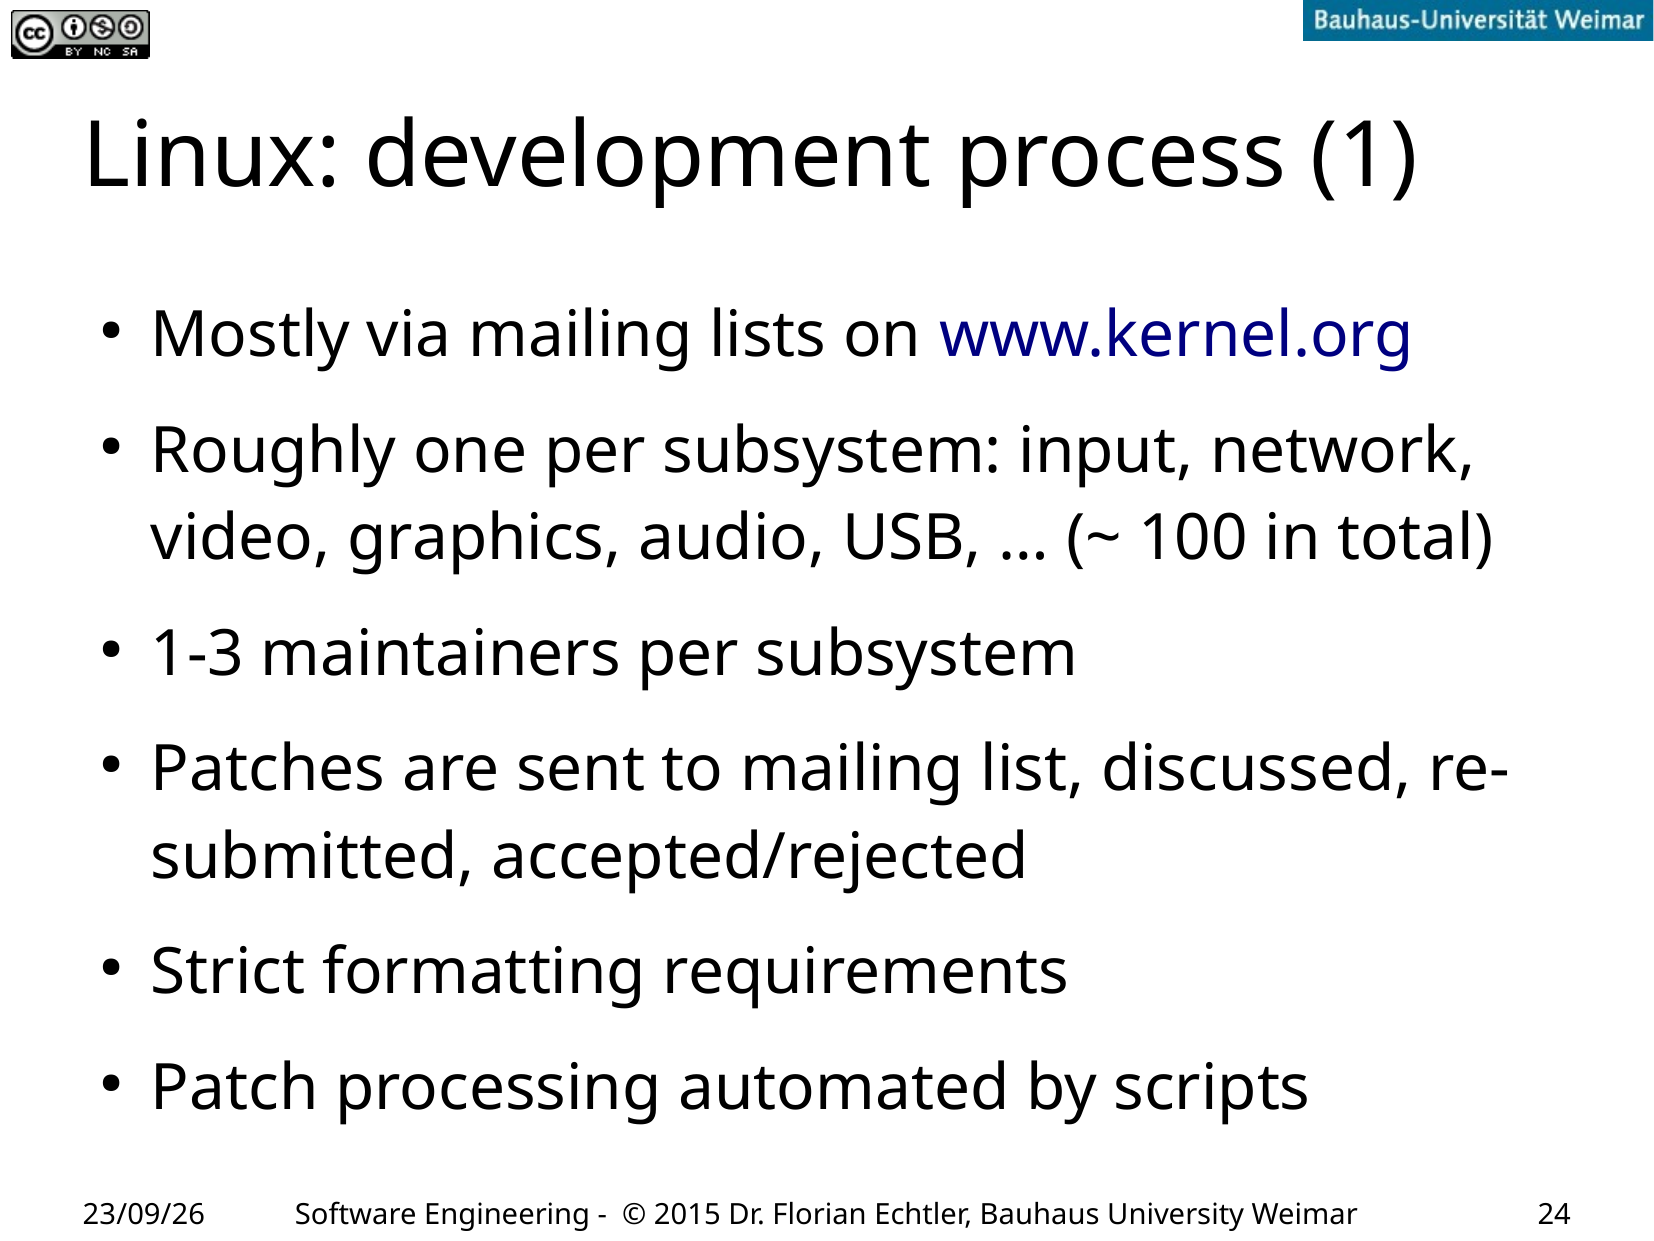

# Linux: development process (1)
Mostly via mailing lists on www.kernel.org
Roughly one per subsystem: input, network, video, graphics, audio, USB, … (~ 100 in total)
1-3 maintainers per subsystem
Patches are sent to mailing list, discussed, re-submitted, accepted/rejected
Strict formatting requirements
Patch processing automated by scripts
Software Engineering - © 2015 Dr. Florian Echtler, Bauhaus University Weimar
24